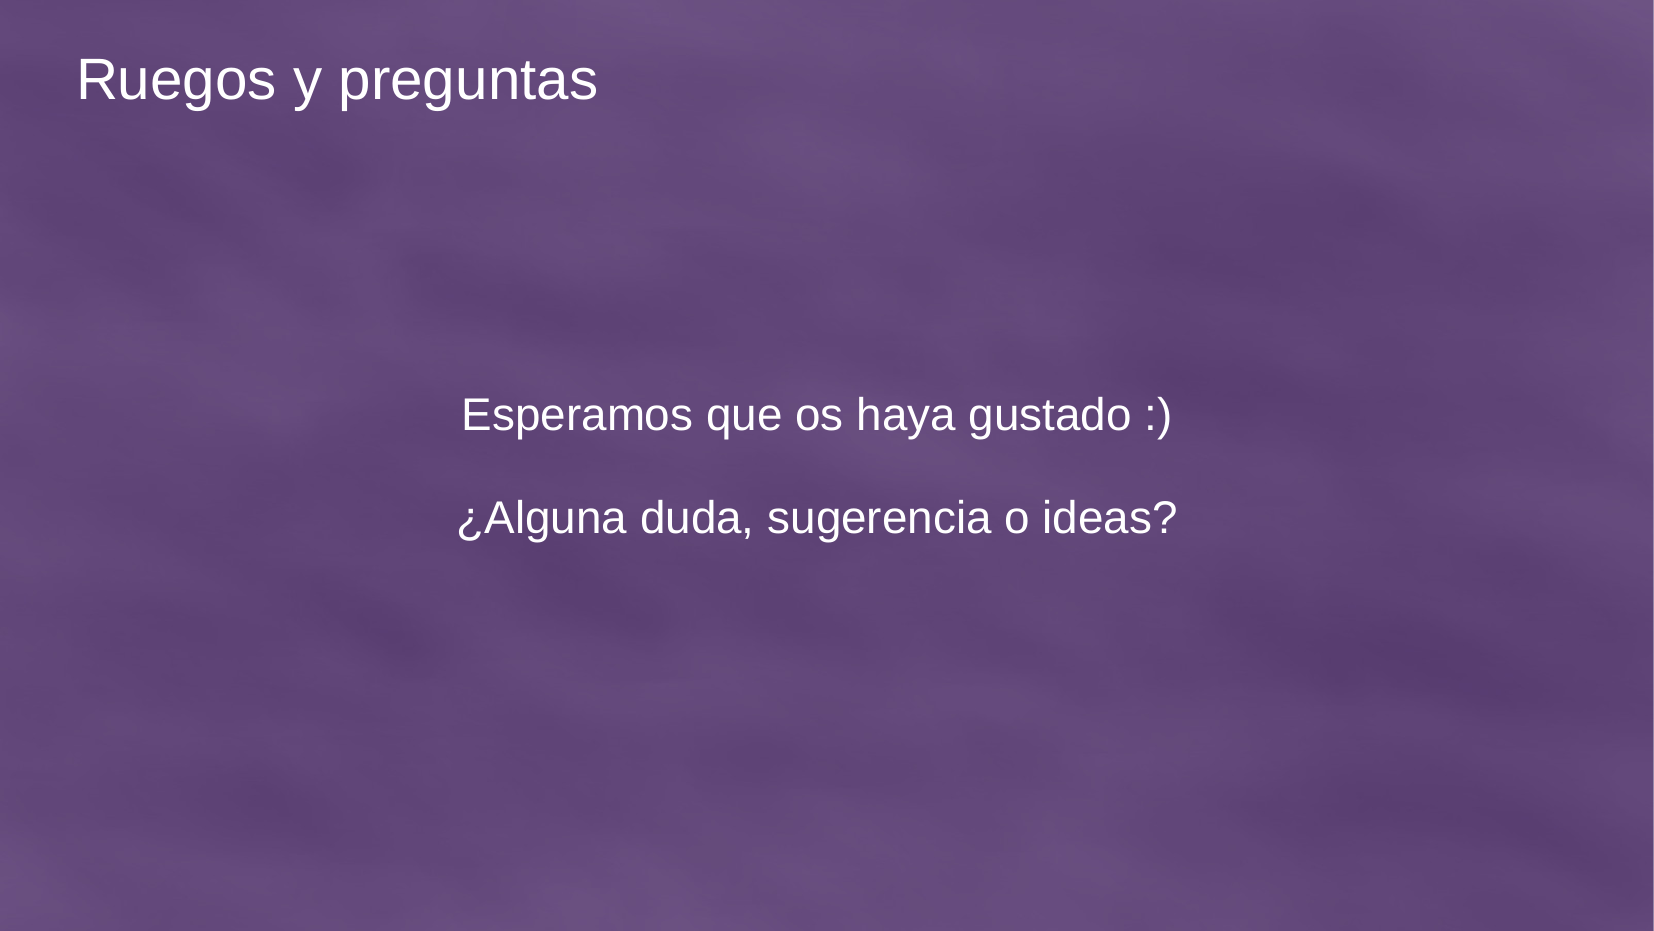

# Ruegos y preguntas
Esperamos que os haya gustado :)
¿Alguna duda, sugerencia o ideas?